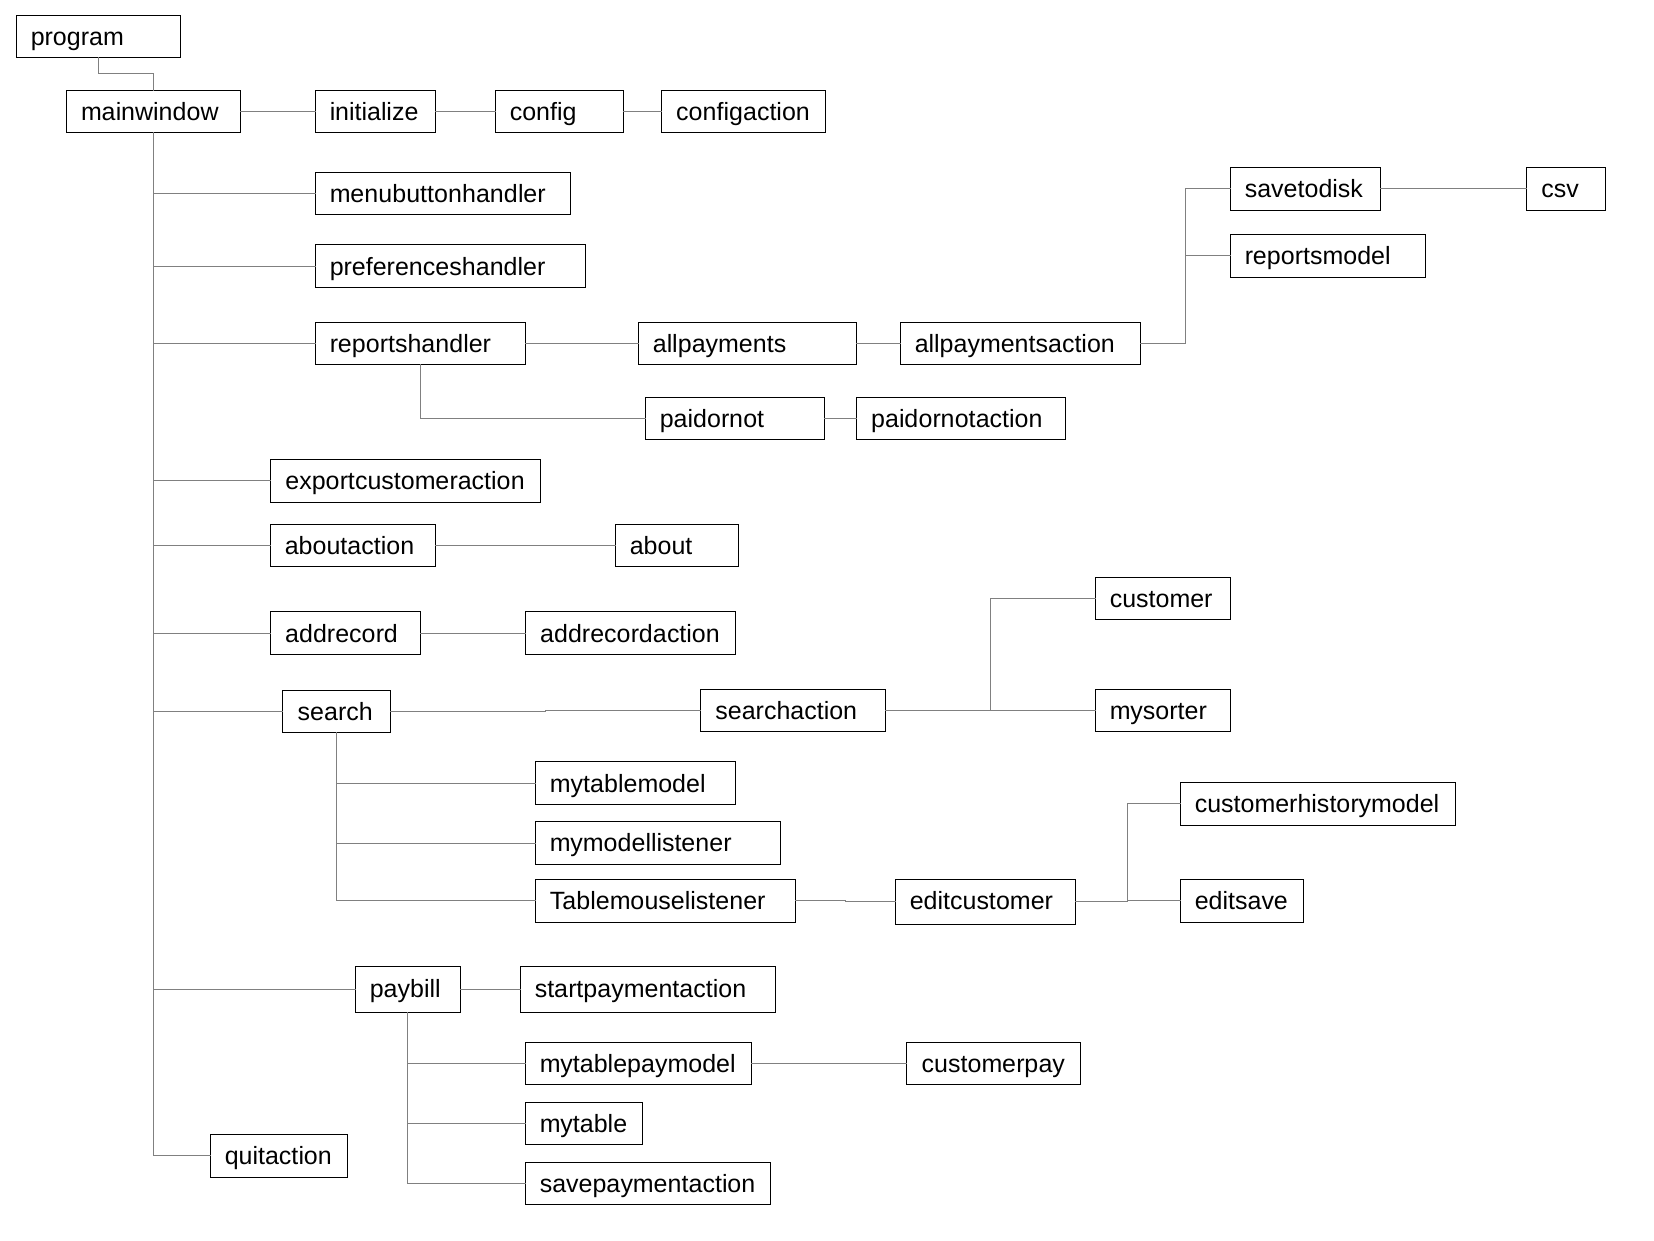

program
mainwindow
initialize
config
configaction
savetodisk
csv
menubuttonhandler
reportsmodel
preferenceshandler
reportshandler
allpayments
allpaymentsaction
paidornot
paidornotaction
exportcustomeraction
aboutaction
about
customer
addrecord
addrecordaction
searchaction
mysorter
search
mytablemodel
customerhistorymodel
mymodellistener
Tablemouselistener
editcustomer
editsave
startpaymentaction
paybill
mytablepaymodel
customerpay
mytable
quitaction
savepaymentaction